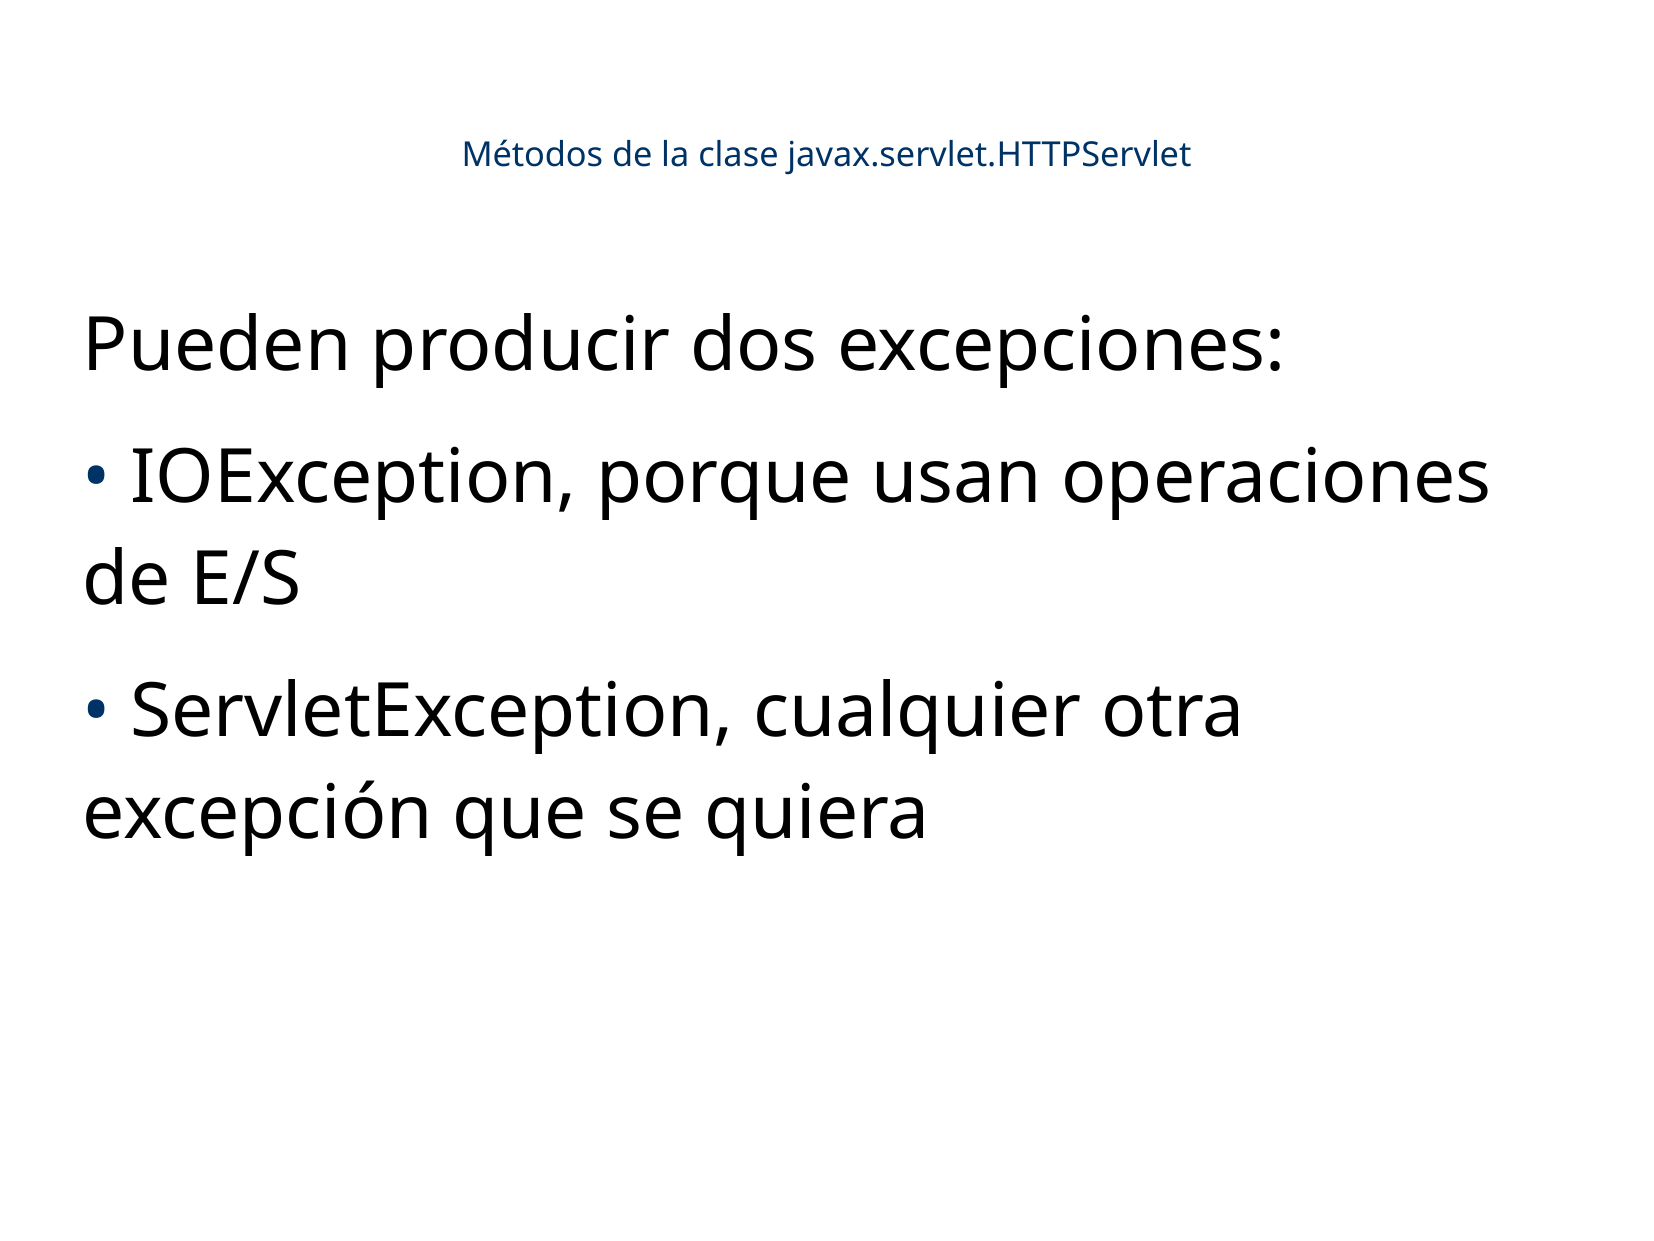

# Métodos de la clase javax.servlet.HTTPServlet
Pueden producir dos excepciones:
• IOException, porque usan operaciones de E/S
• ServletException, cualquier otra excepción que se quiera